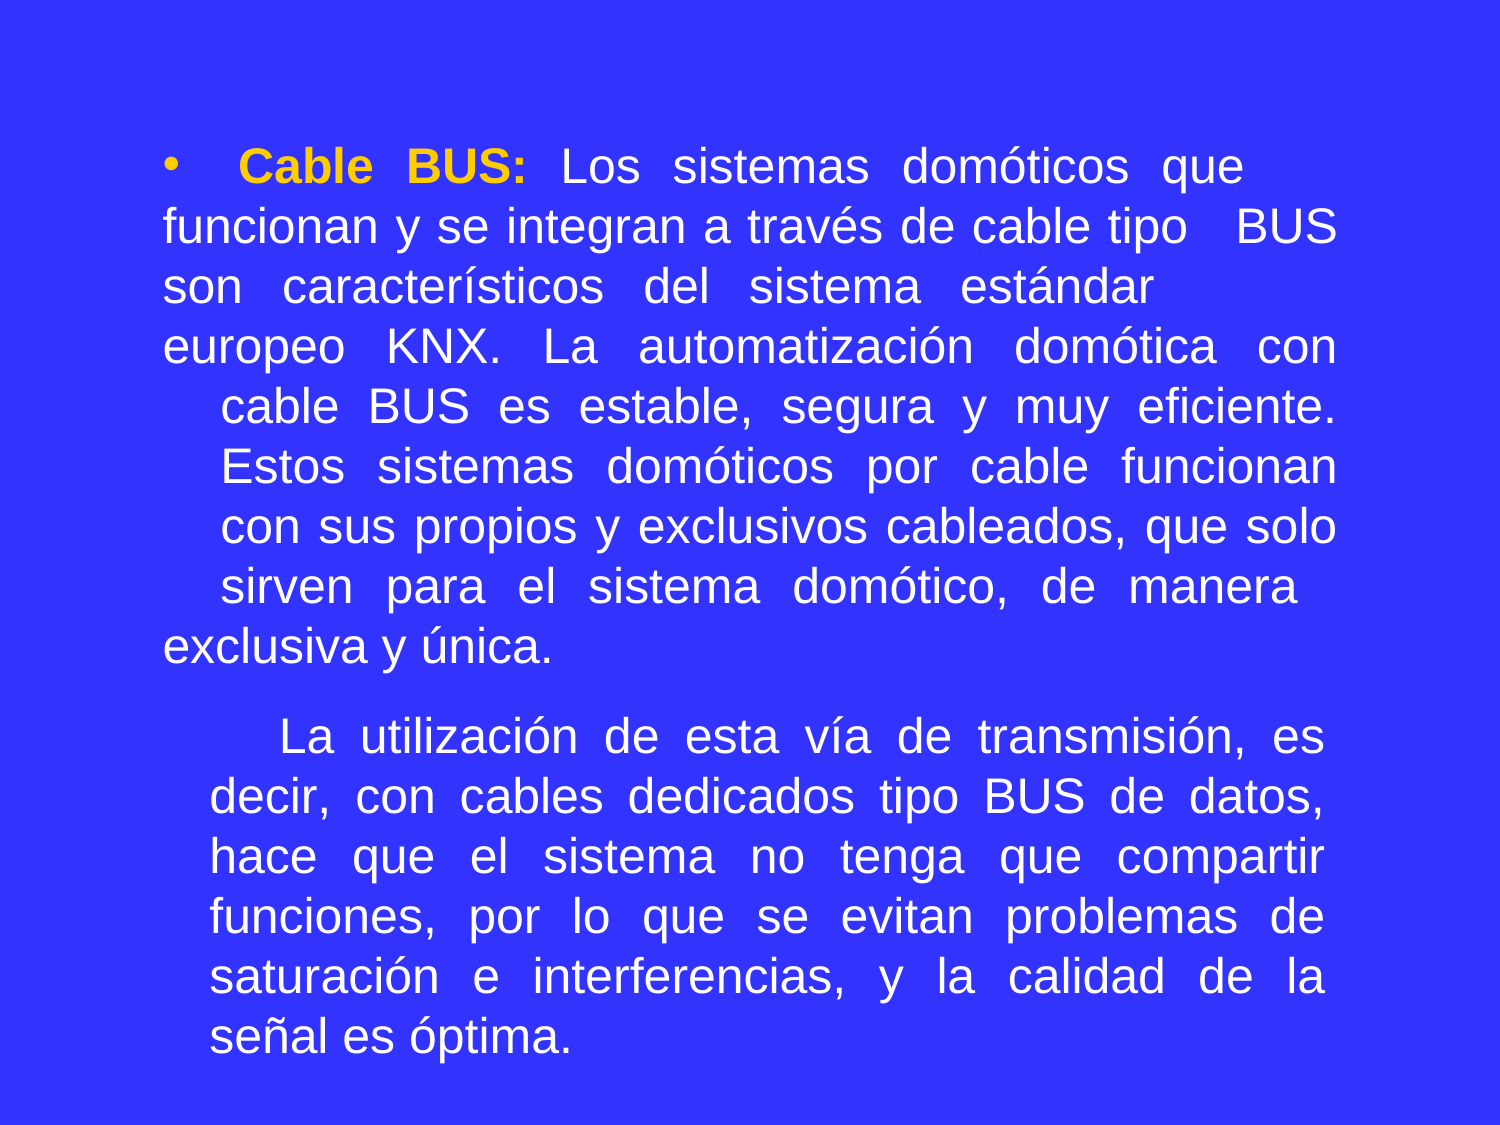

Cable BUS: Los sistemas domóticos que 	funcionan y se integran a través de cable tipo 	BUS son característicos del sistema estándar 	europeo KNX. La automatización domótica con 	cable BUS es estable, segura y muy eficiente. 	Estos sistemas domóticos por cable funcionan 	con sus propios y exclusivos cableados, que solo 	sirven para el sistema domótico, de manera 	exclusiva y única.
 	La utilización de esta vía de transmisión, es decir, con cables dedicados tipo BUS de datos, hace que el sistema no tenga que compartir funciones, por lo que se evitan problemas de saturación e interferencias, y la calidad de la señal es óptima.